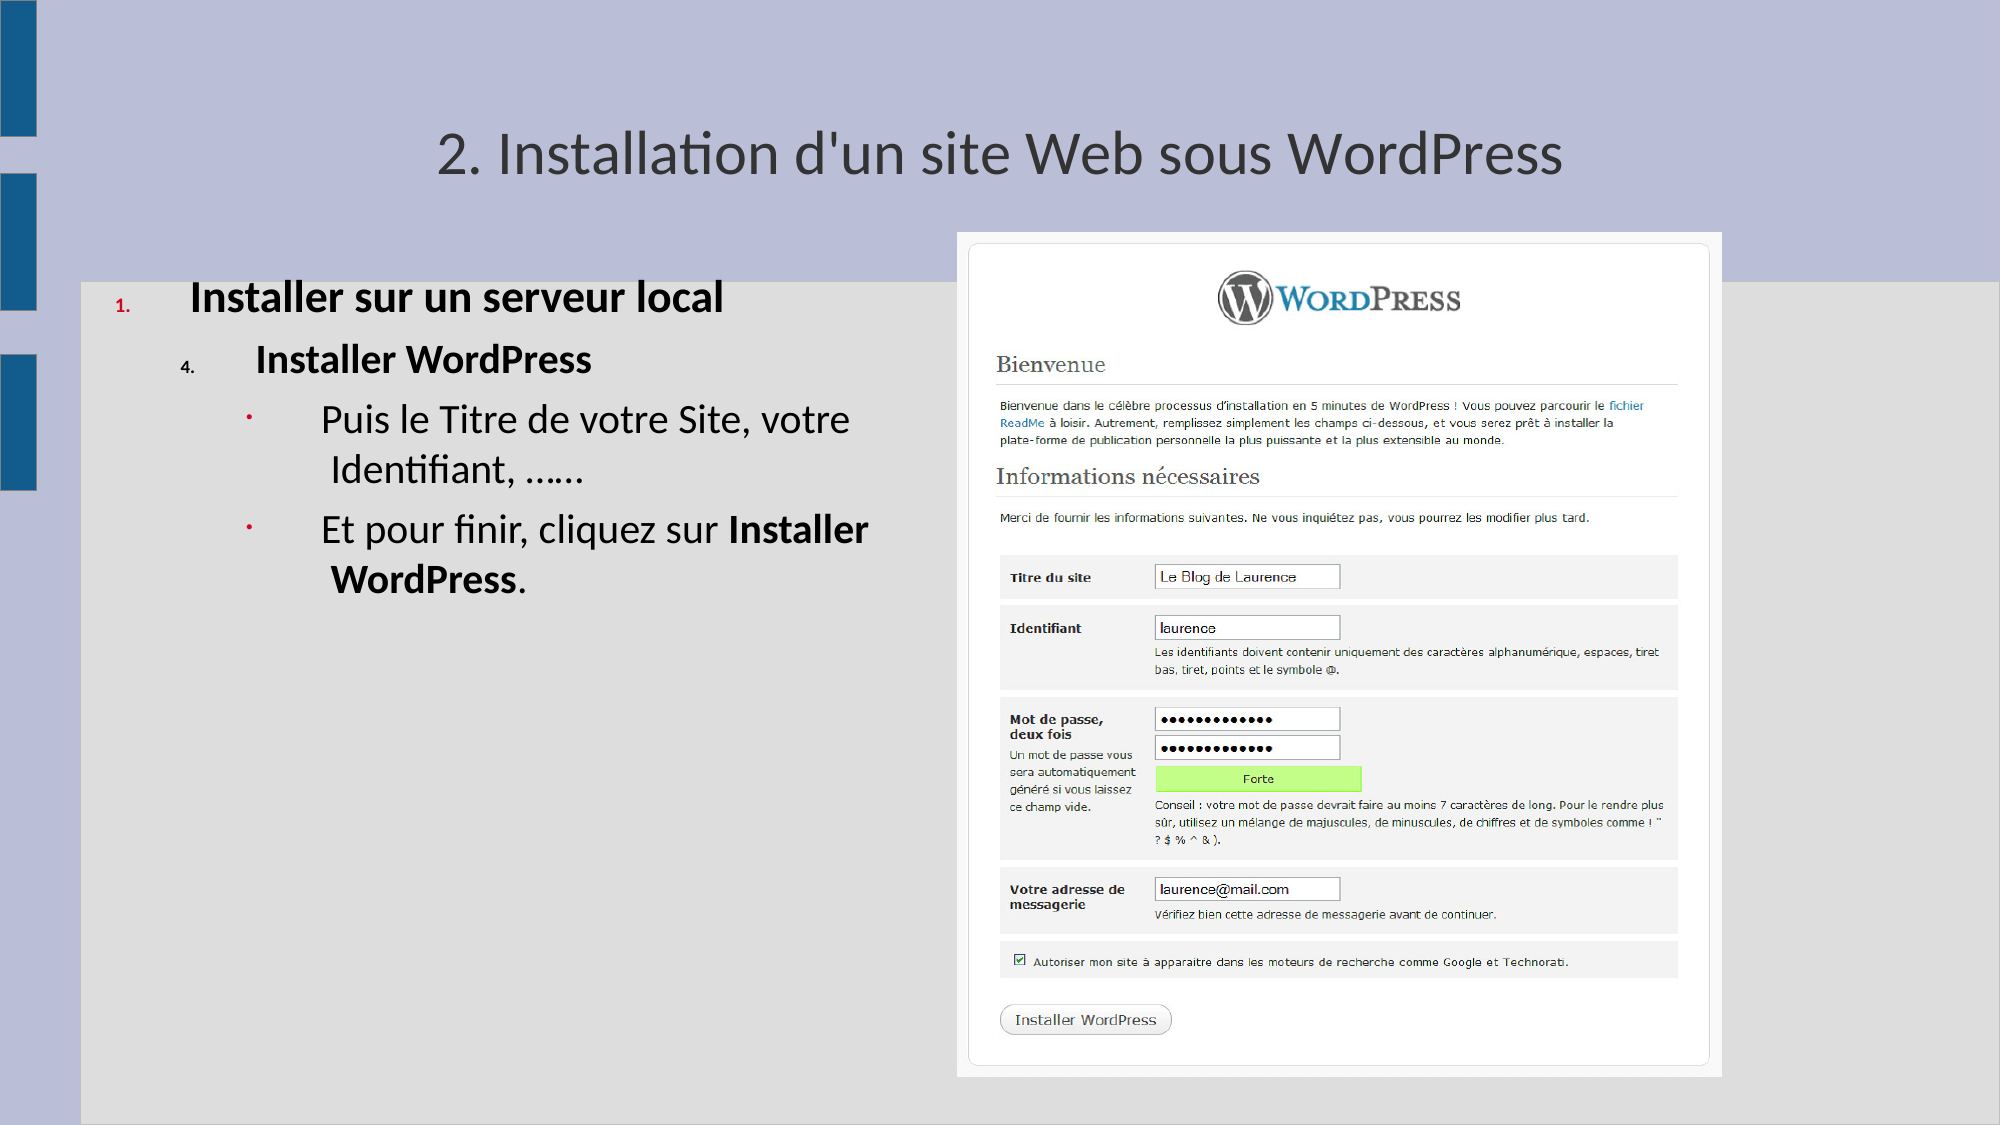

# 2. Installation d'un site Web sous WordPress
Installer sur un serveur local
Installer WordPress
Puis le Titre de votre Site, votre Identifiant, ……
Et pour finir, cliquez sur Installer WordPress.